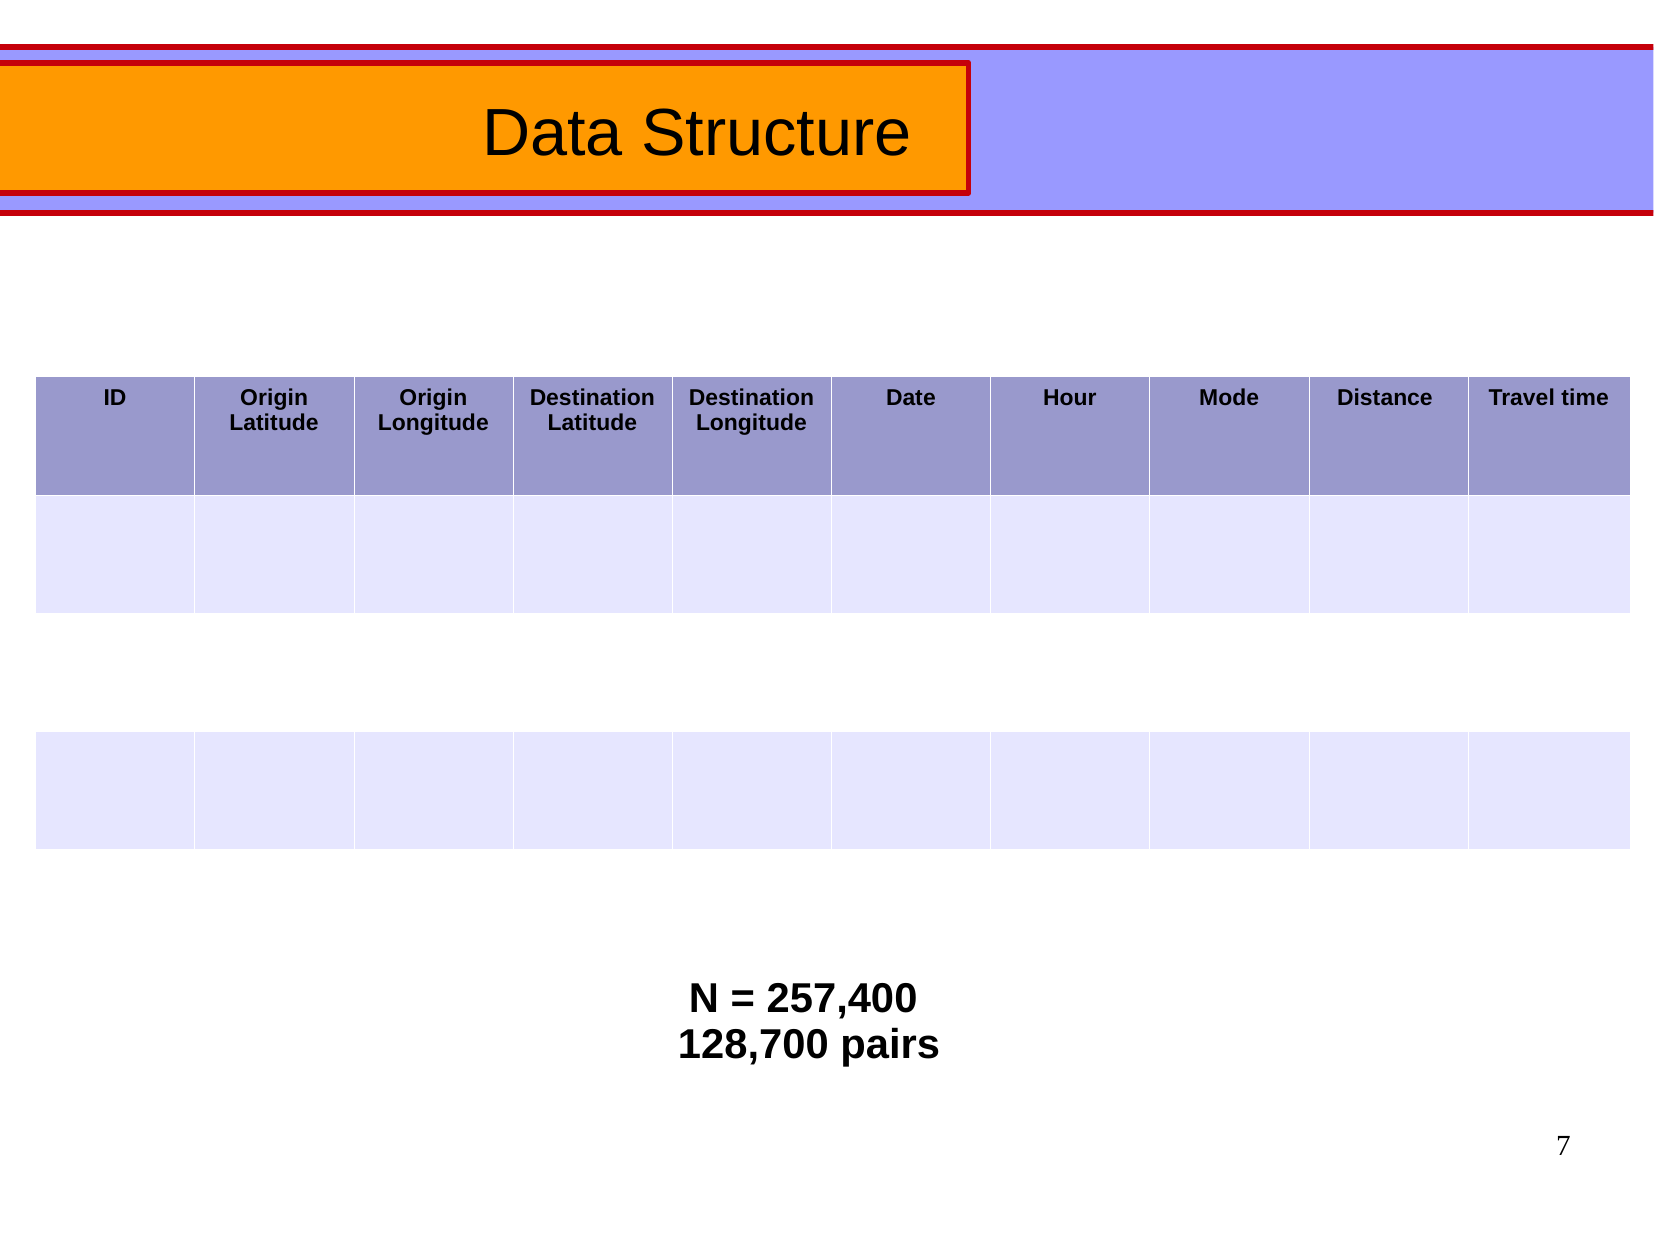

# Data Structure
| ID | Origin Latitude | Origin Longitude | Destination Latitude | Destination Longitude | Date | Hour | Mode | Distance | Travel time |
| --- | --- | --- | --- | --- | --- | --- | --- | --- | --- |
| | | | | | | | | | |
| | | | | | | | | | |
| | | | | | | | | | |
| | | | | | | | | | |
N = 257,400
128,700 pairs
7